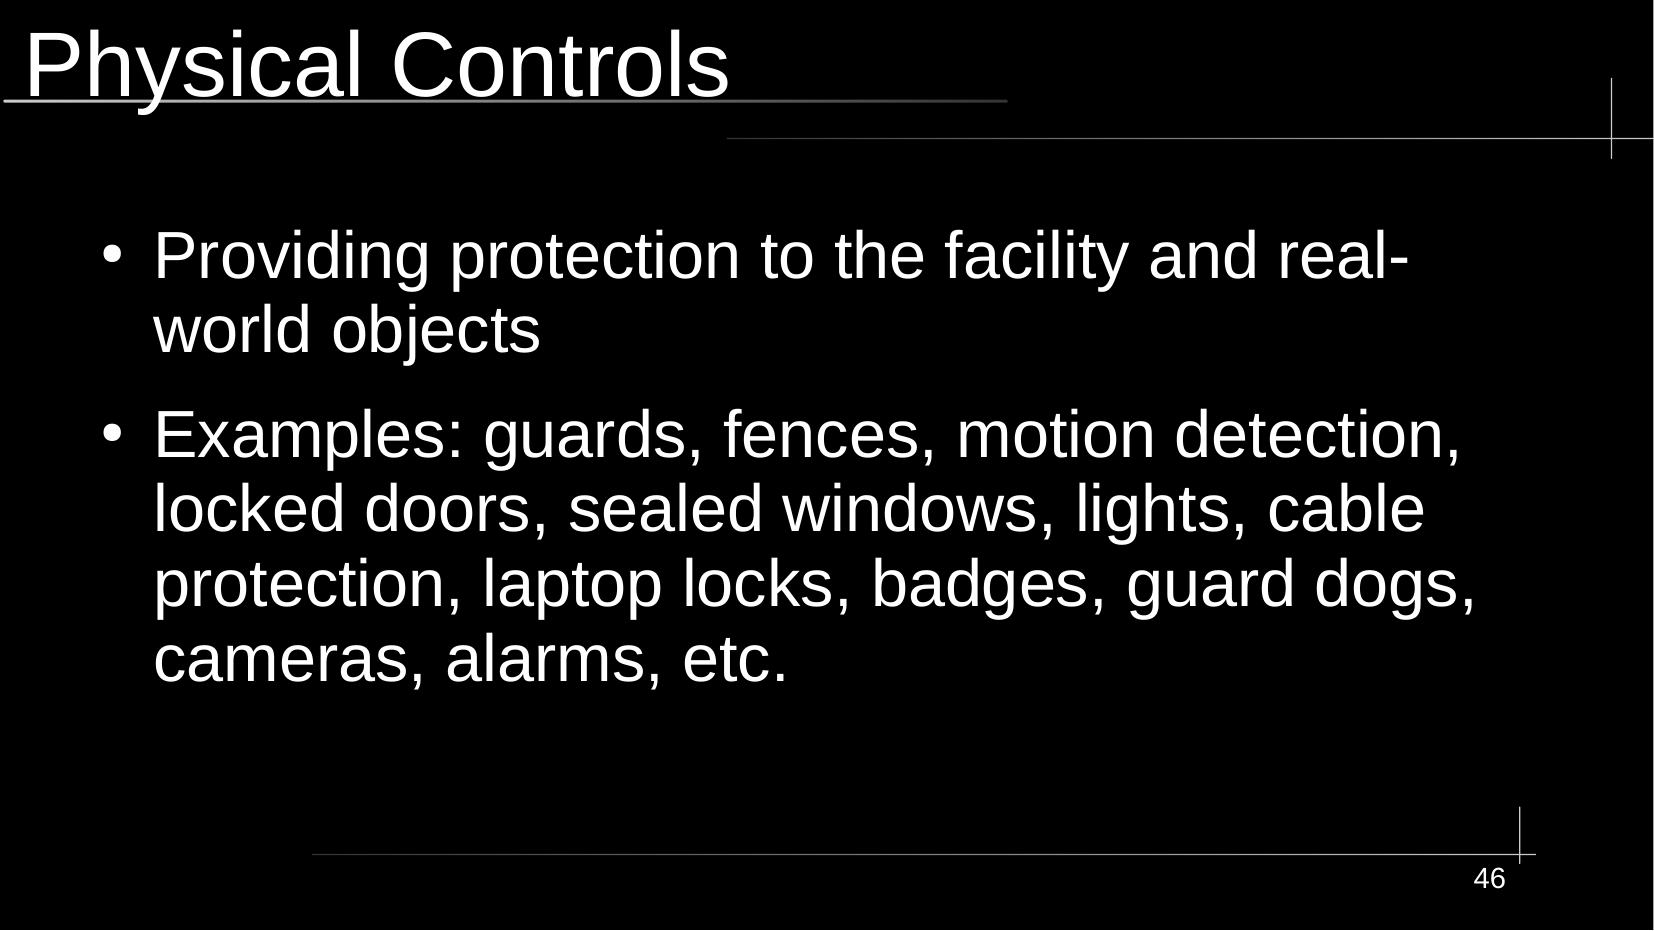

# Physical Controls
Providing protection to the facility and real-world objects
Examples: guards, fences, motion detection, locked doors, sealed windows, lights, cable protection, laptop locks, badges, guard dogs, cameras, alarms, etc.
46